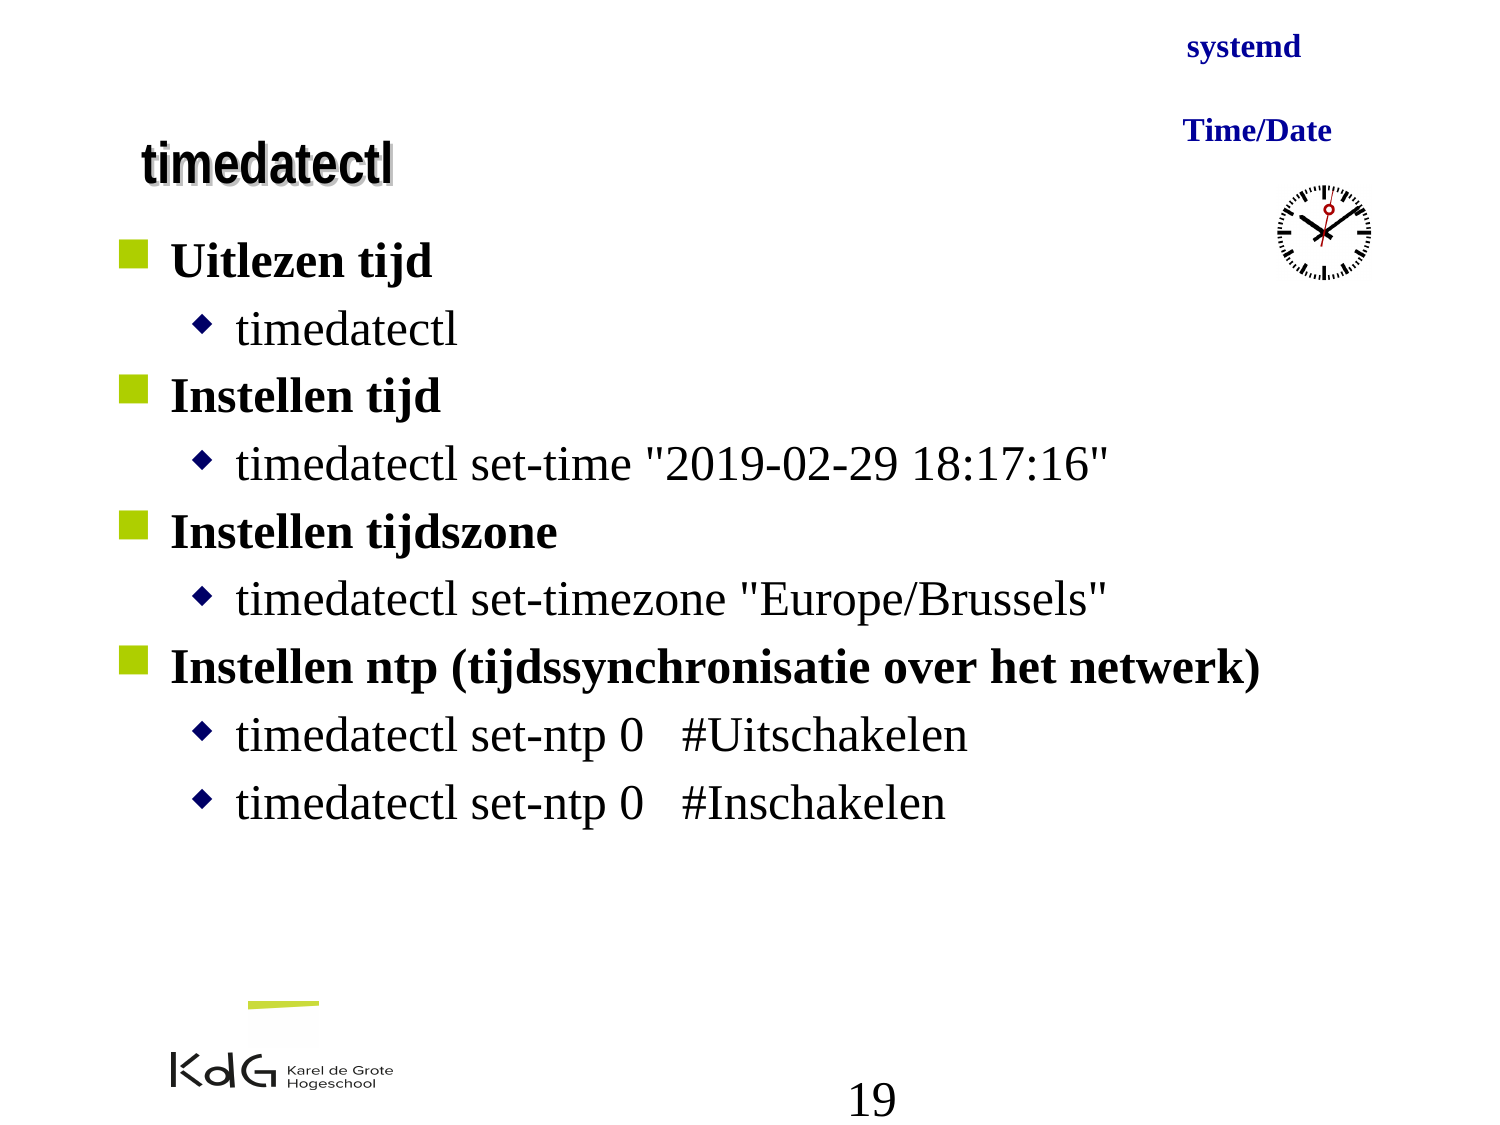

# timedatectl
Time/Date
Uitlezen tijd
timedatectl
Instellen tijd
timedatectl set-time "2019-02-29 18:17:16"
Instellen tijdszone
timedatectl set-timezone "Europe/Brussels"
Instellen ntp (tijdssynchronisatie over het netwerk)
timedatectl set-ntp 0 #Uitschakelen
timedatectl set-ntp 0 #Inschakelen